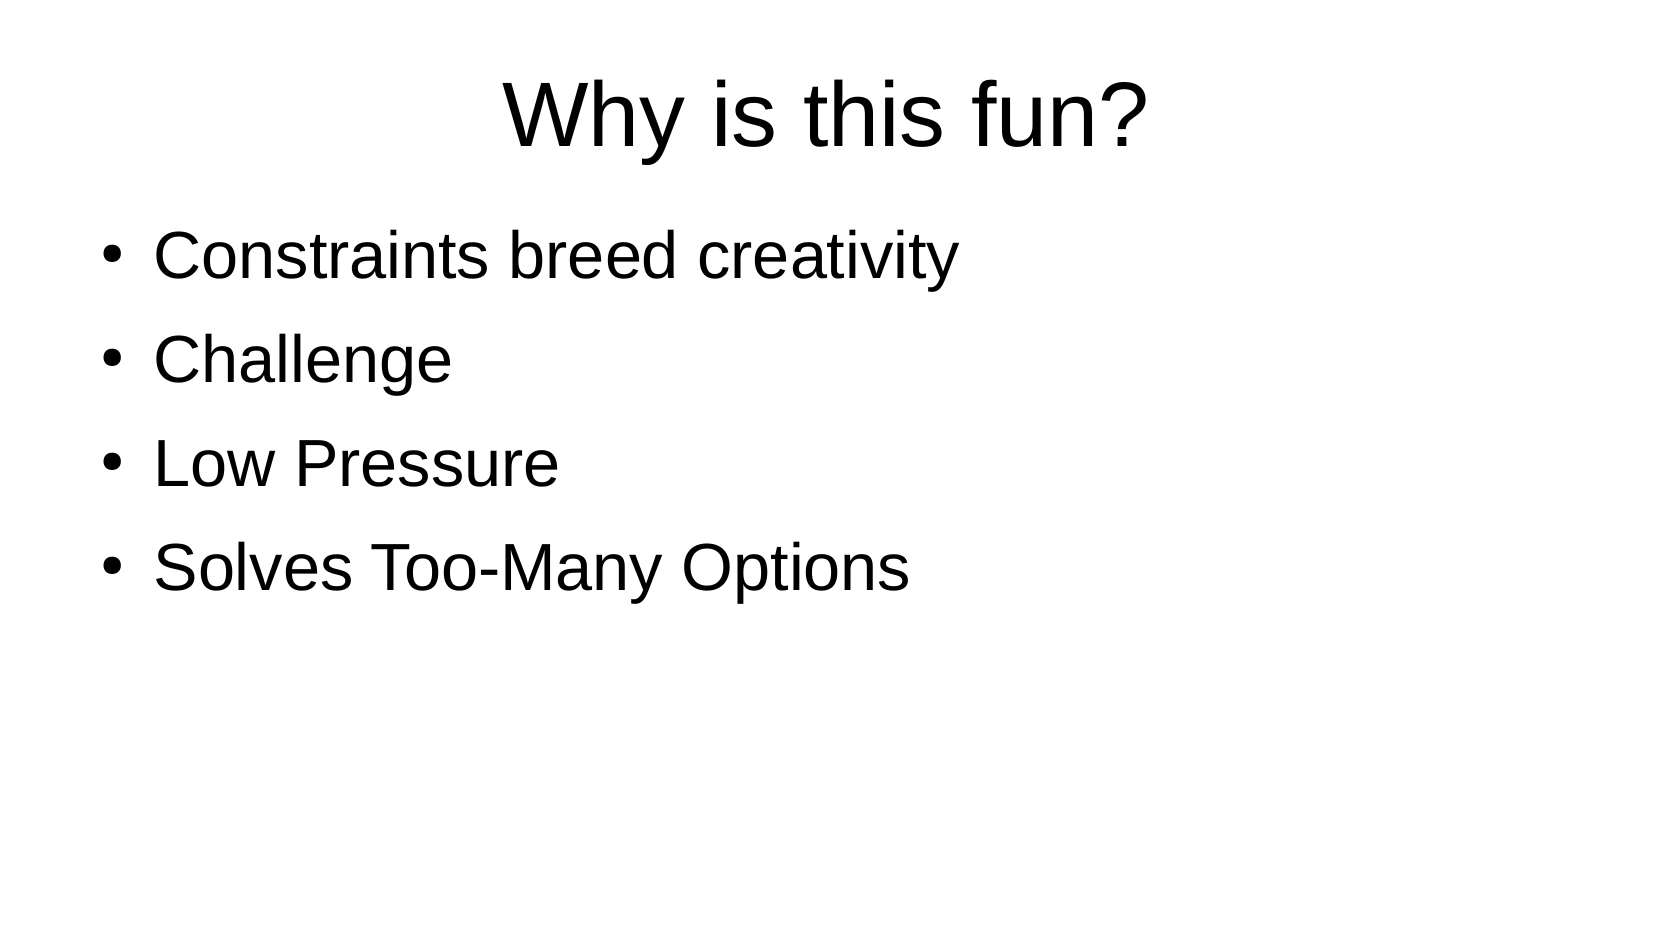

# Why is this fun?
Constraints breed creativity
Challenge
Low Pressure
Solves Too-Many Options